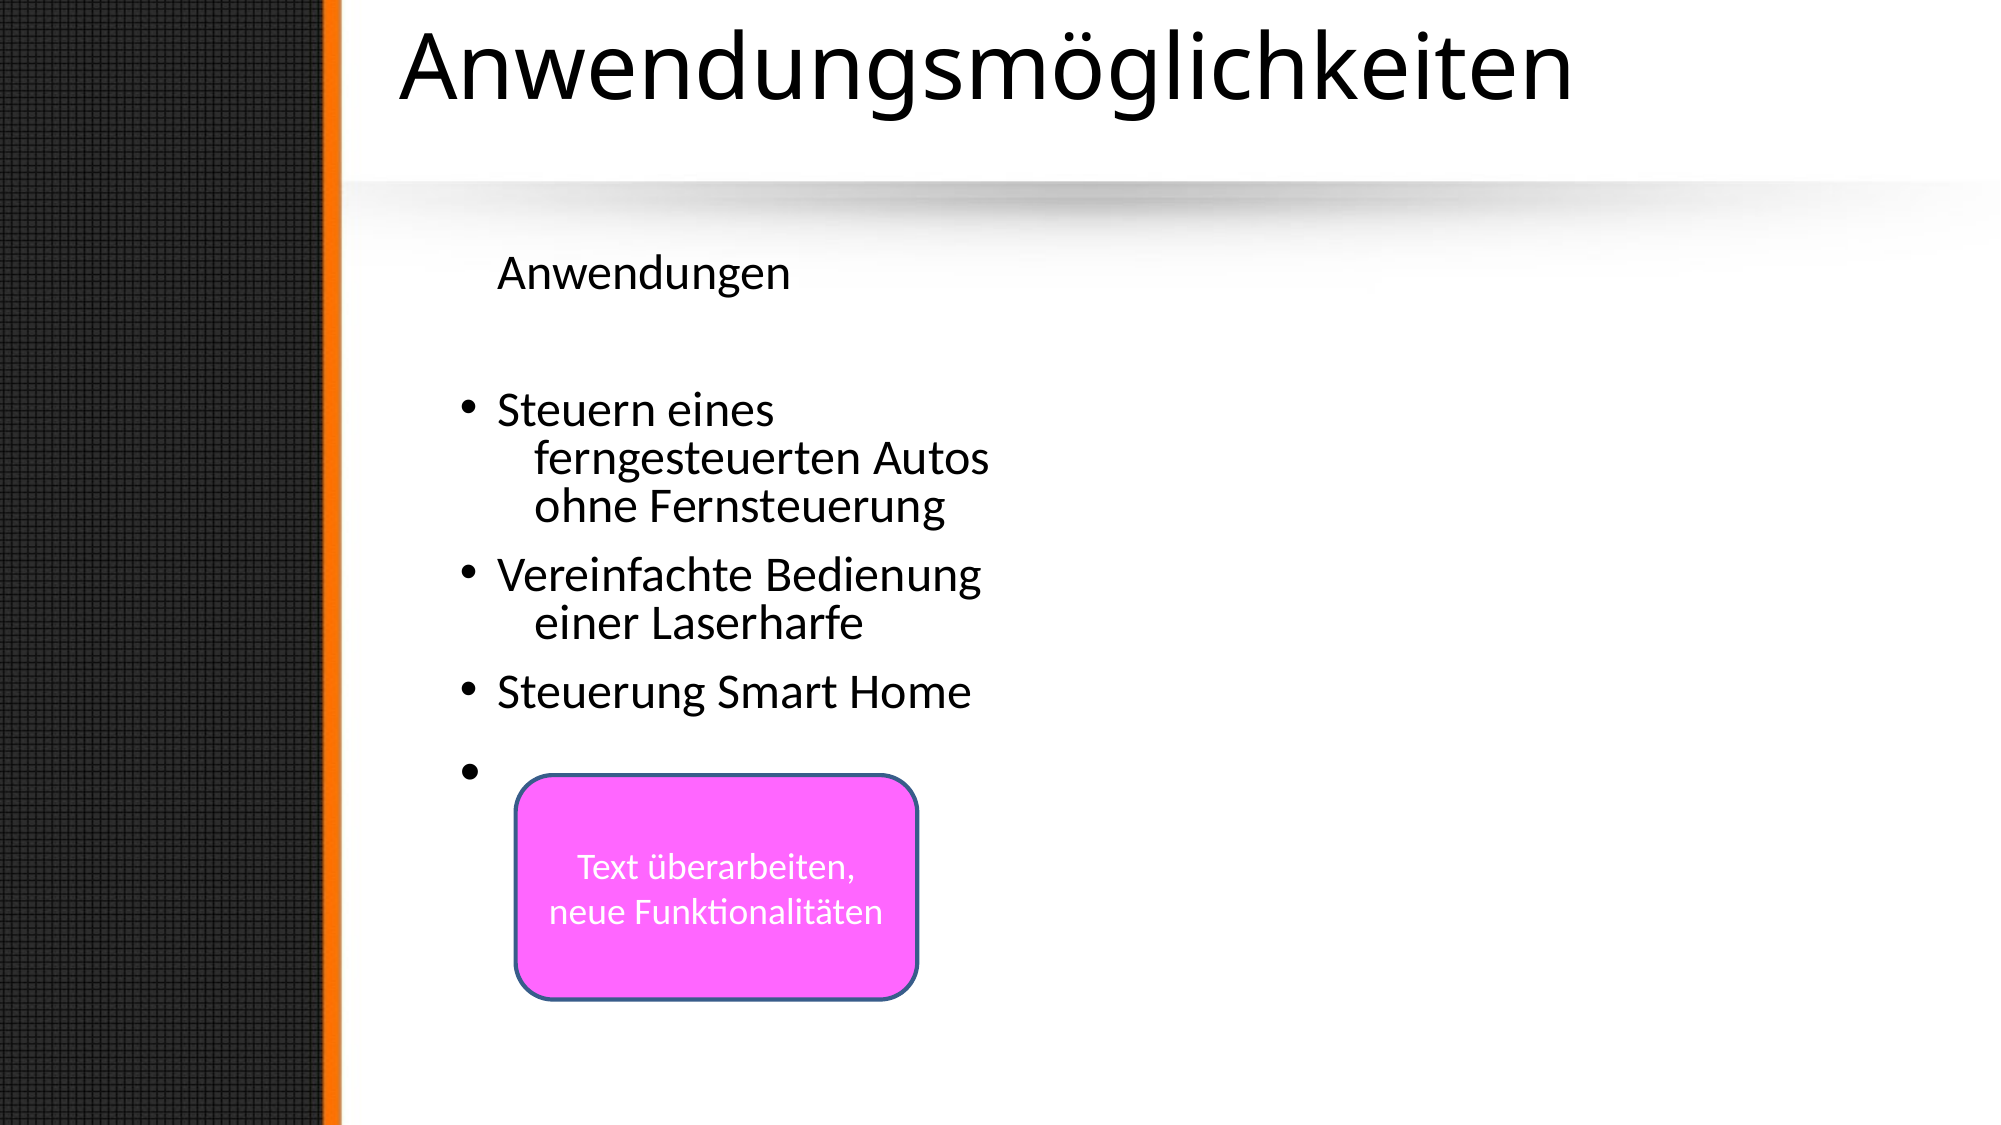

# Anwendungsmöglichkeiten
Anwendungen
Steuern eines ferngesteuerten Autos ohne Fernsteuerung
Vereinfachte Bedienung einer Laserharfe
Steuerung Smart Home
Text überarbeiten, neue Funktionalitäten